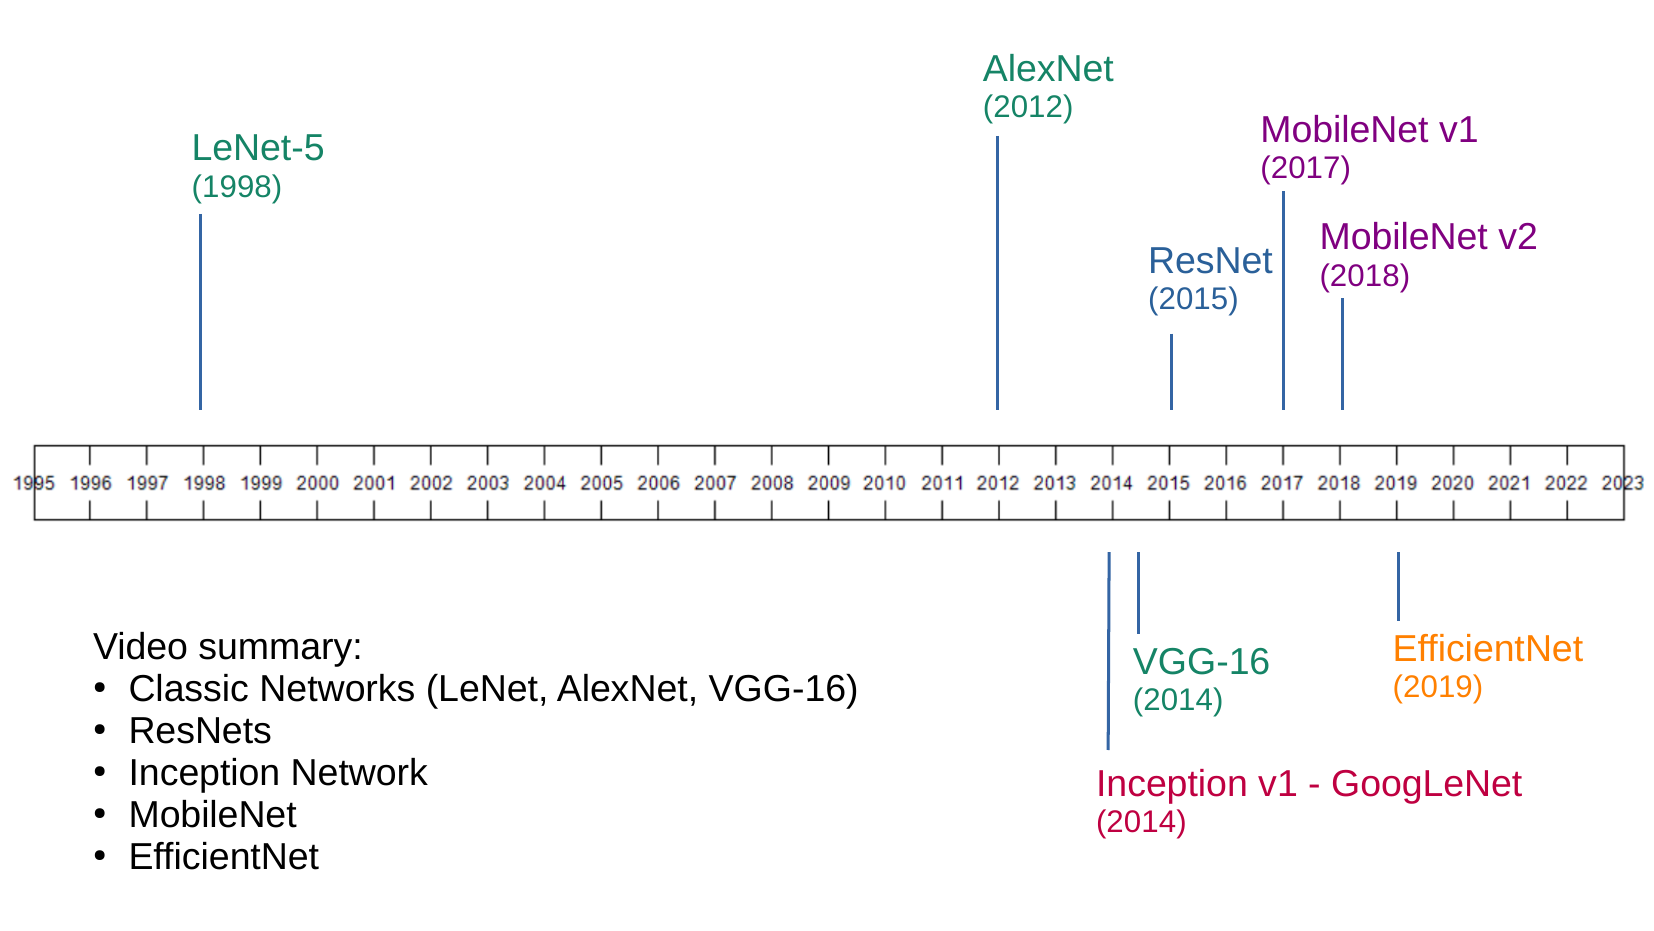

AlexNet
(2012)
MobileNet v1
(2017)
LeNet-5
(1998)
MobileNet v2
(2018)
ResNet
(2015)
Video summary:
Classic Networks (LeNet, AlexNet, VGG-16)
ResNets
Inception Network
MobileNet
EfficientNet
EfficientNet
(2019)
VGG-16
(2014)
Inception v1 - GoogLeNet
(2014)